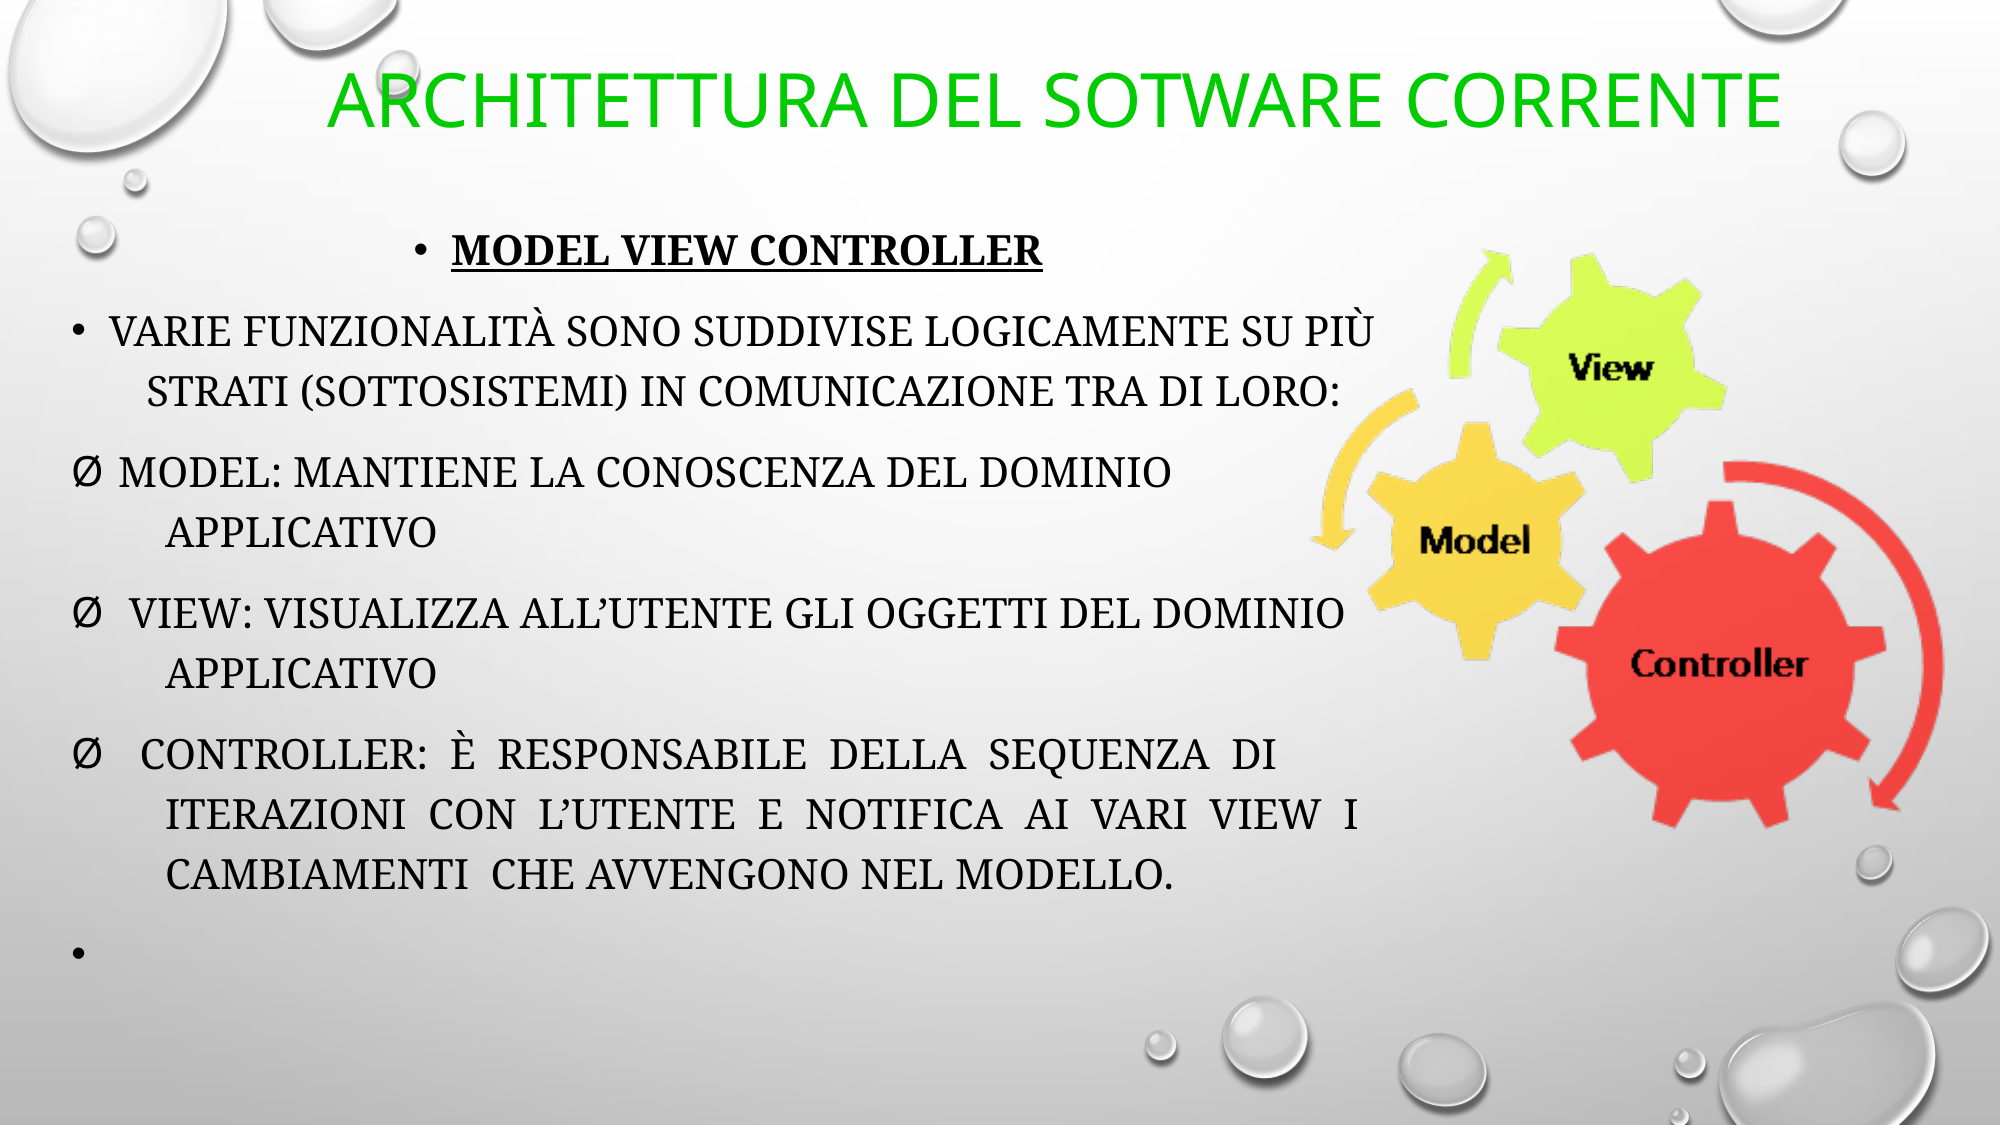

# Architettura del sotware corrente
Model View Controller
Varie funzionalità sono suddivise logicamente su più strati (sottosistemi) in comunicazione tra di loro:
Model: mantiene la conoscenza del dominio applicativo
 View: visualizza all’utente gli oggetti del dominio applicativo
 Controller: è responsabile della sequenza di iterazioni con l’utente e notifica ai vari View i cambiamenti che avvengono nel modello.